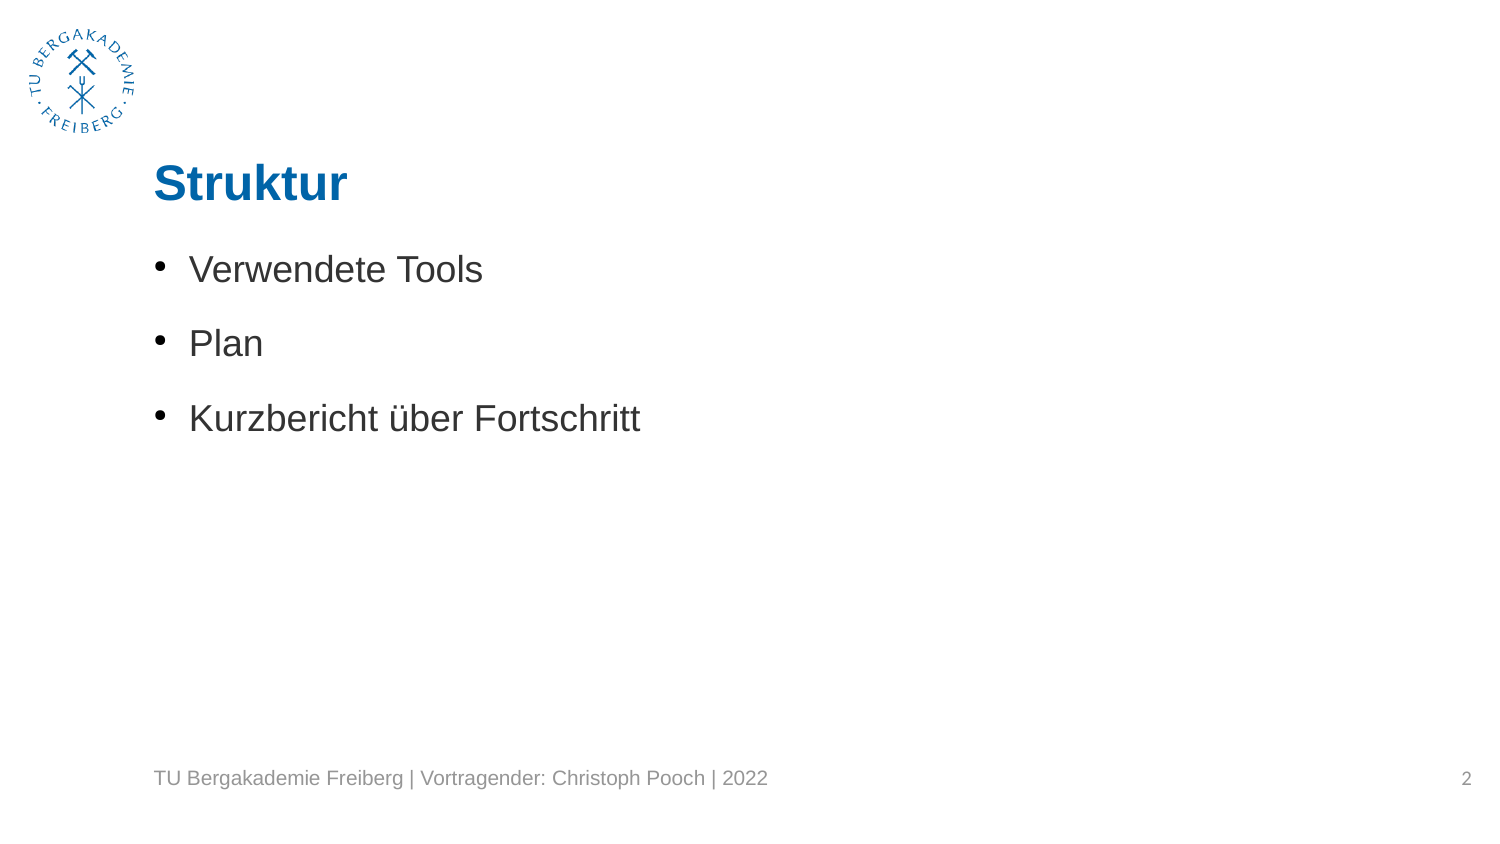

Struktur
# Verwendete Tools
Plan
Kurzbericht über Fortschritt
TU Bergakademie Freiberg | Vortragender: Christoph Pooch | 2022
2